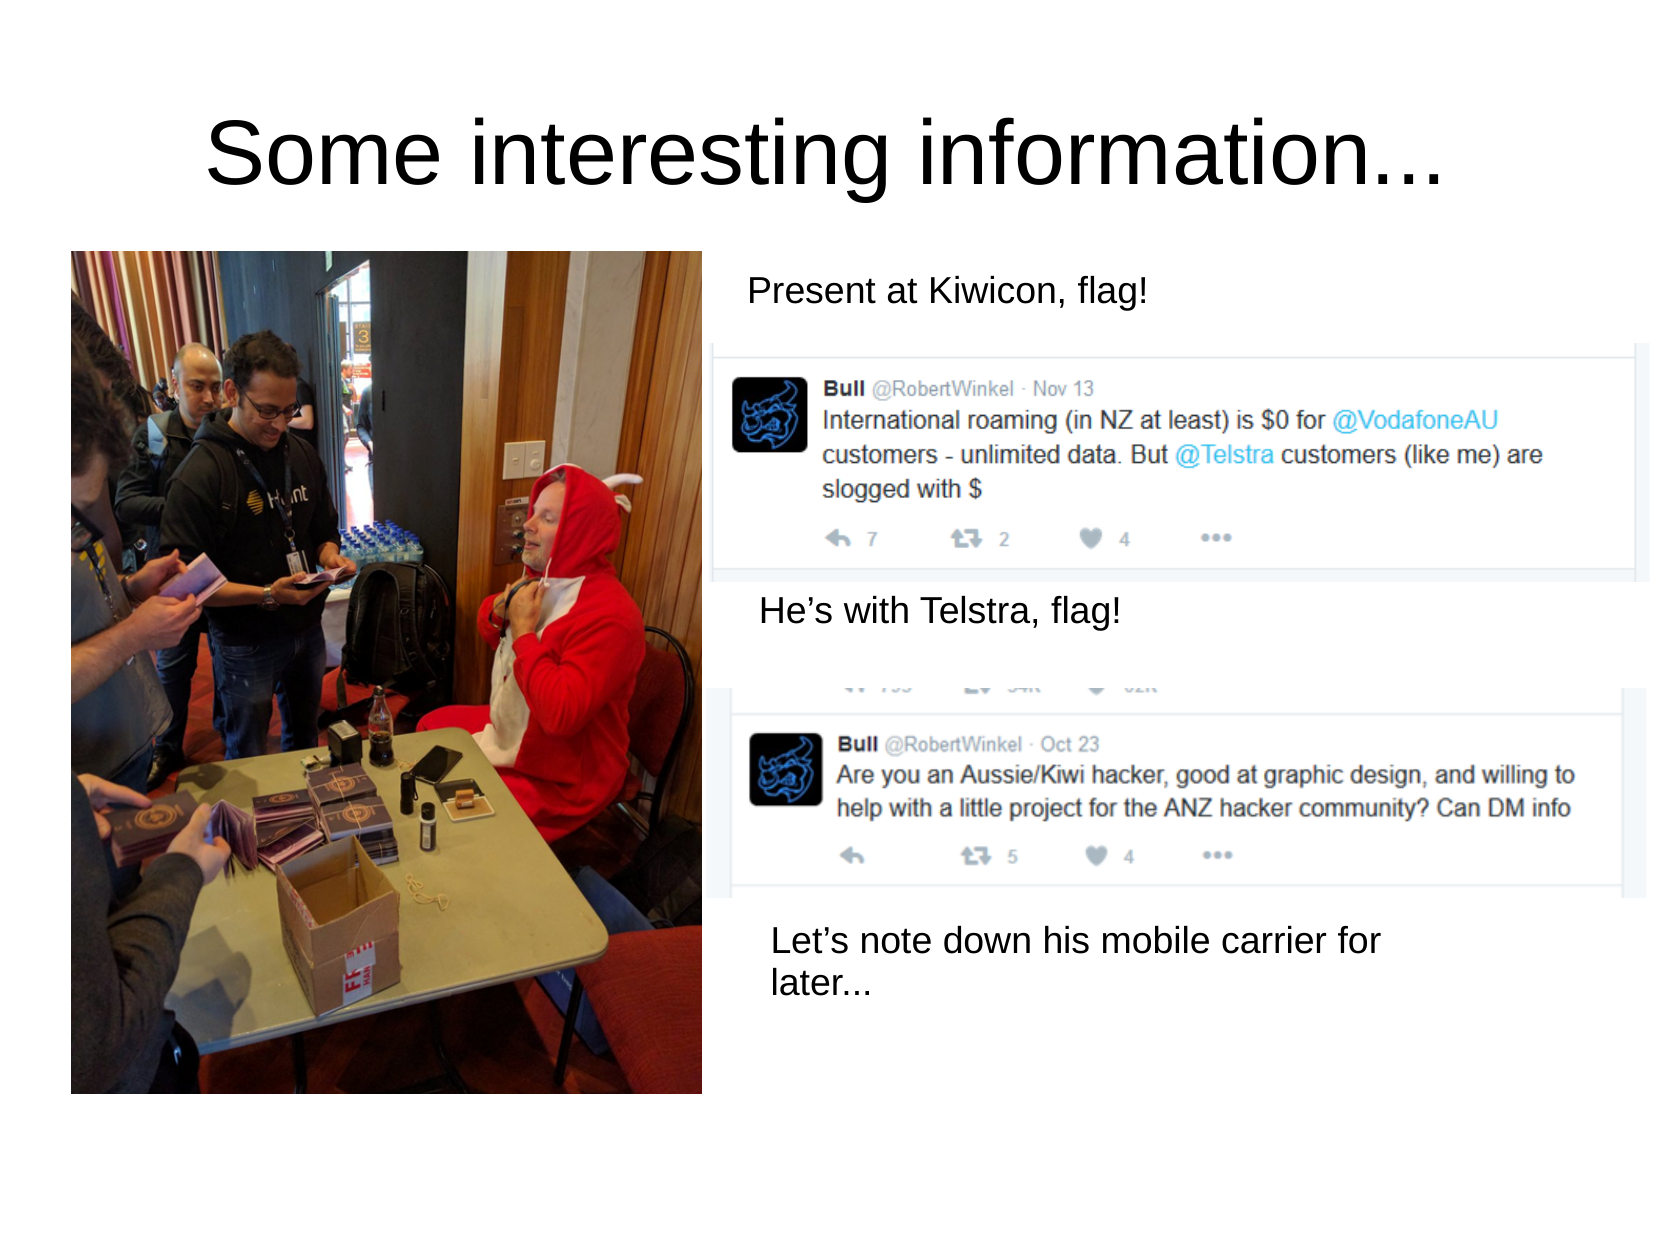

# Some interesting information...
Present at Kiwicon, flag!
He’s with Telstra, flag!
Let’s note down his mobile carrier for later...